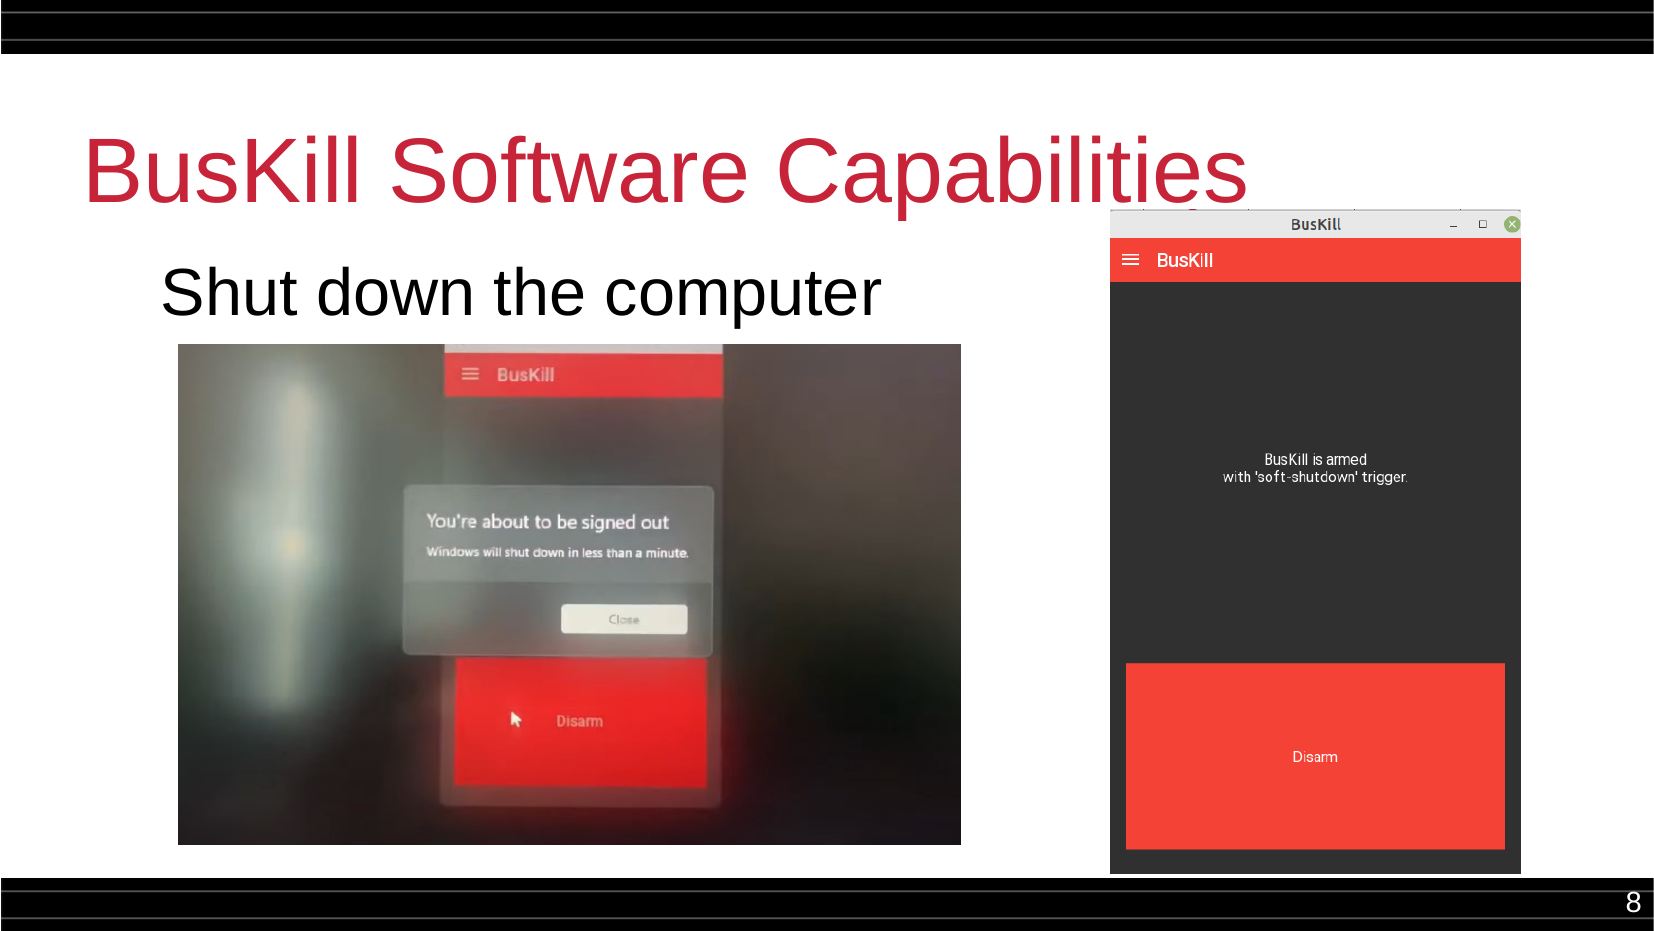

# BusKill Software Capabilities
Shut down the computer